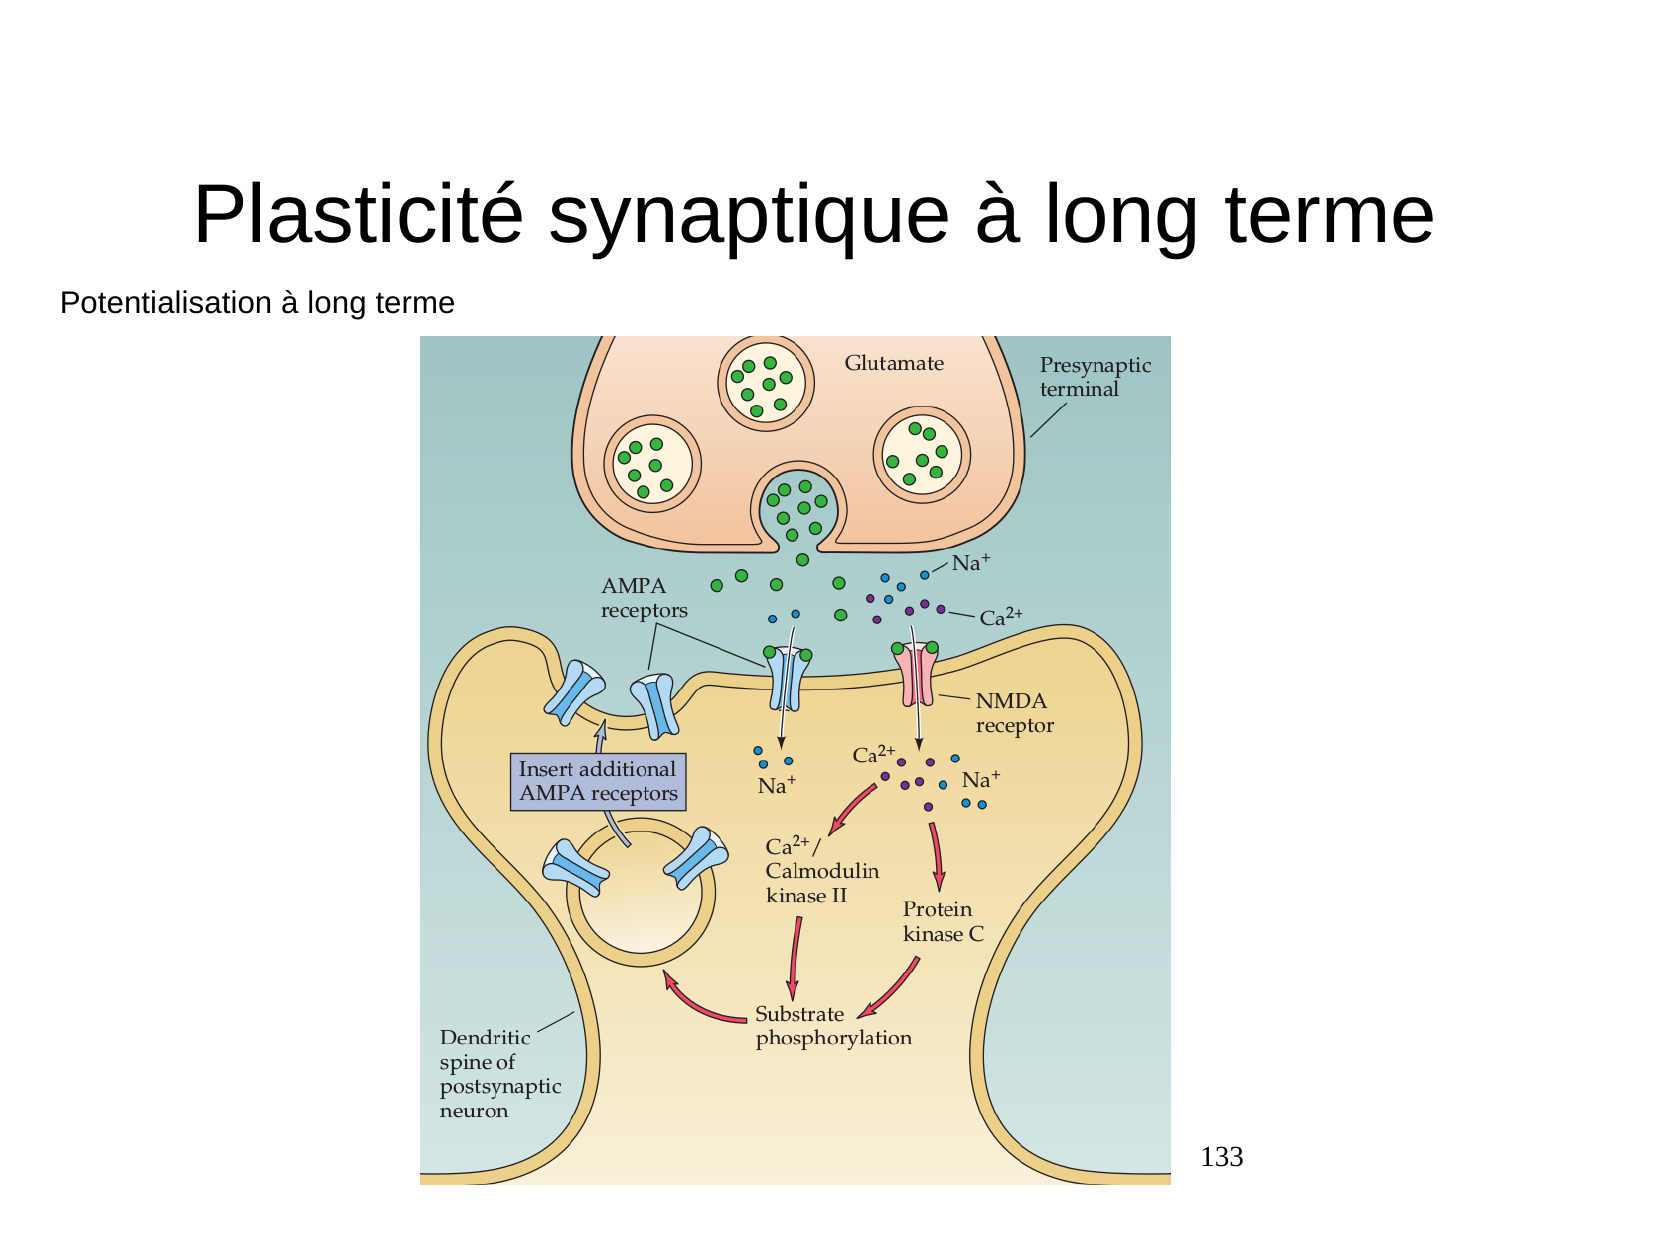

# Plasticité synaptique à long terme
Potentialisation à long terme
133